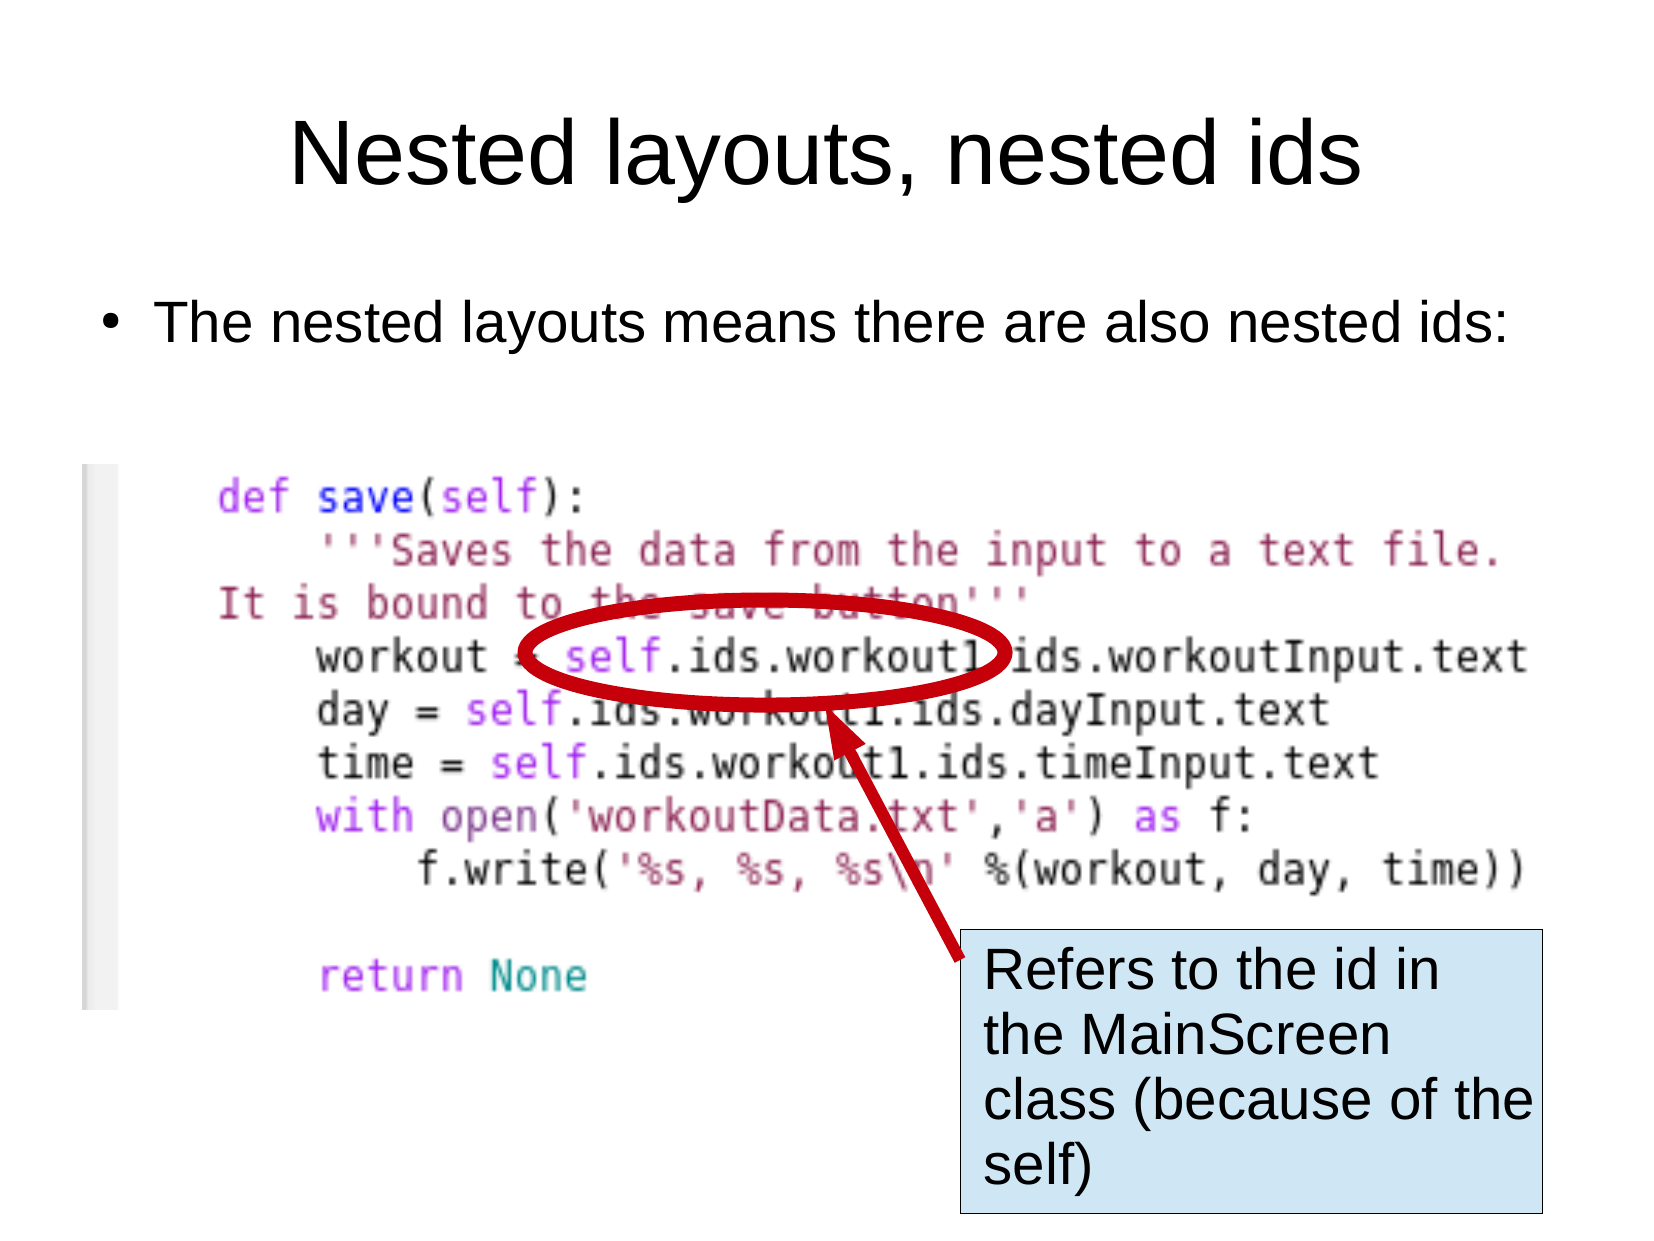

# Nested layouts, nested ids
The nested layouts means there are also nested ids:
Refers to the id in the MainScreen class (because of the self)